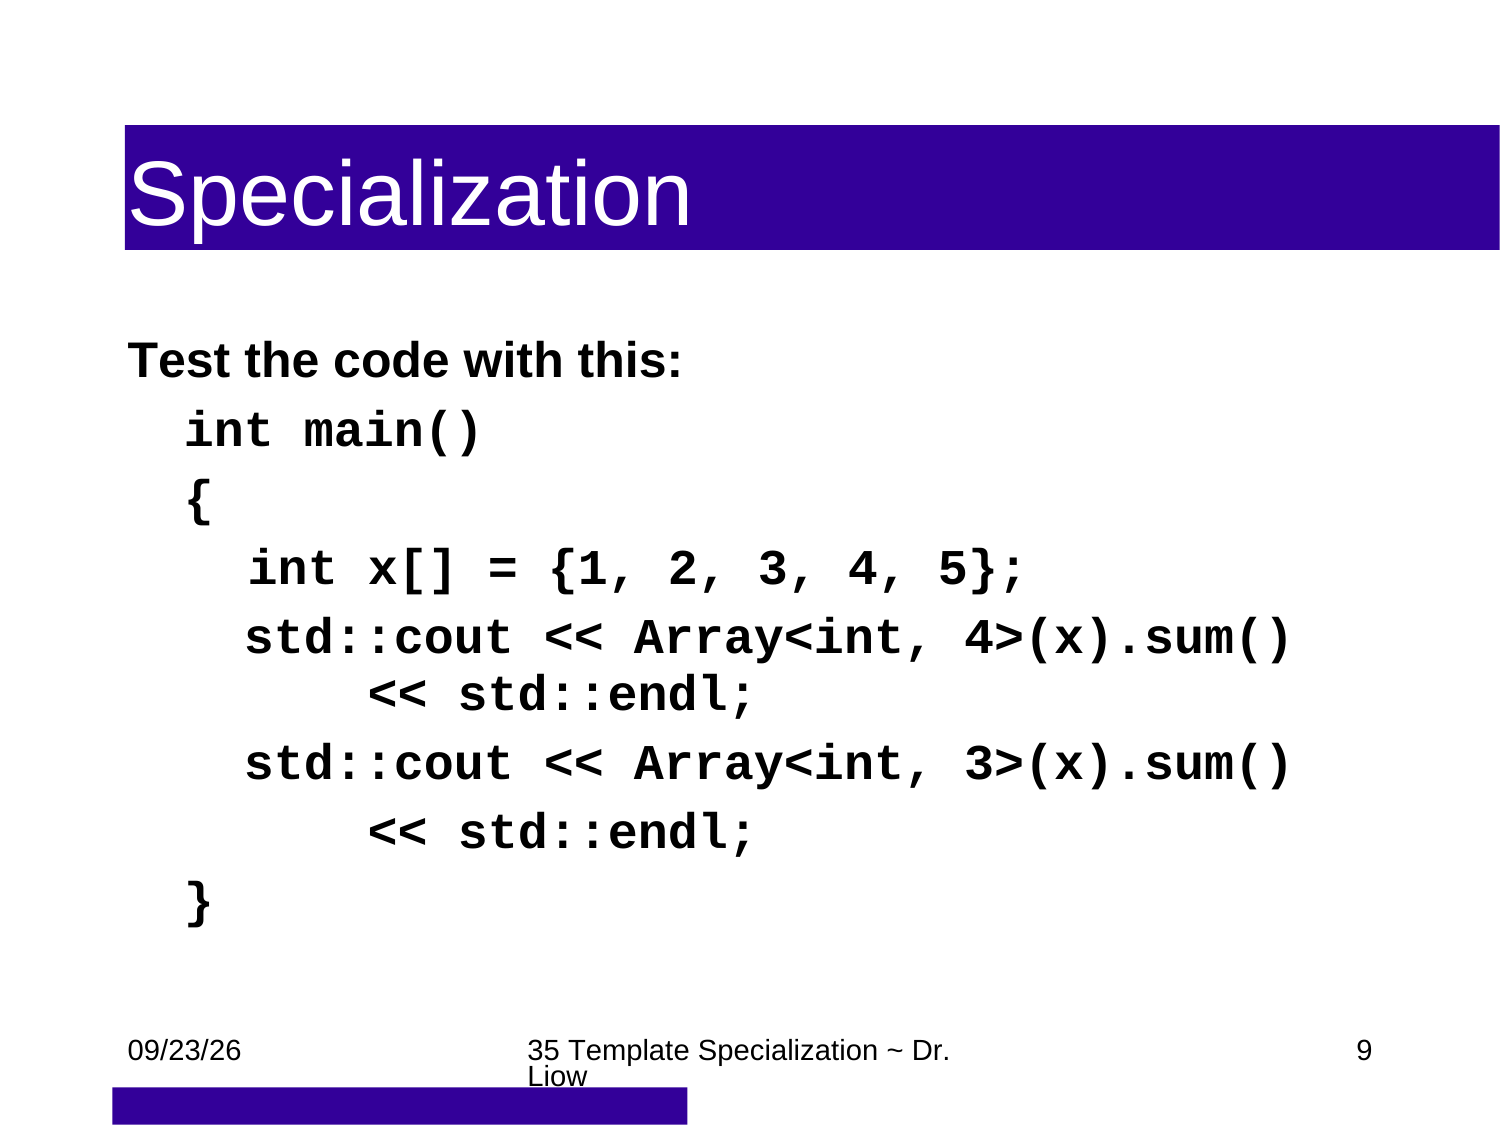

# Specialization
Test the code with this:
	int main()
	{
 int x[] = {1, 2, 3, 4, 5};
	 std::cout << Array<int, 4>(x).sum() 		 << std::endl;
	 std::cout << Array<int, 3>(x).sum()
 << std::endl;
	}
35 Template Specialization ~ Dr. Liow
9